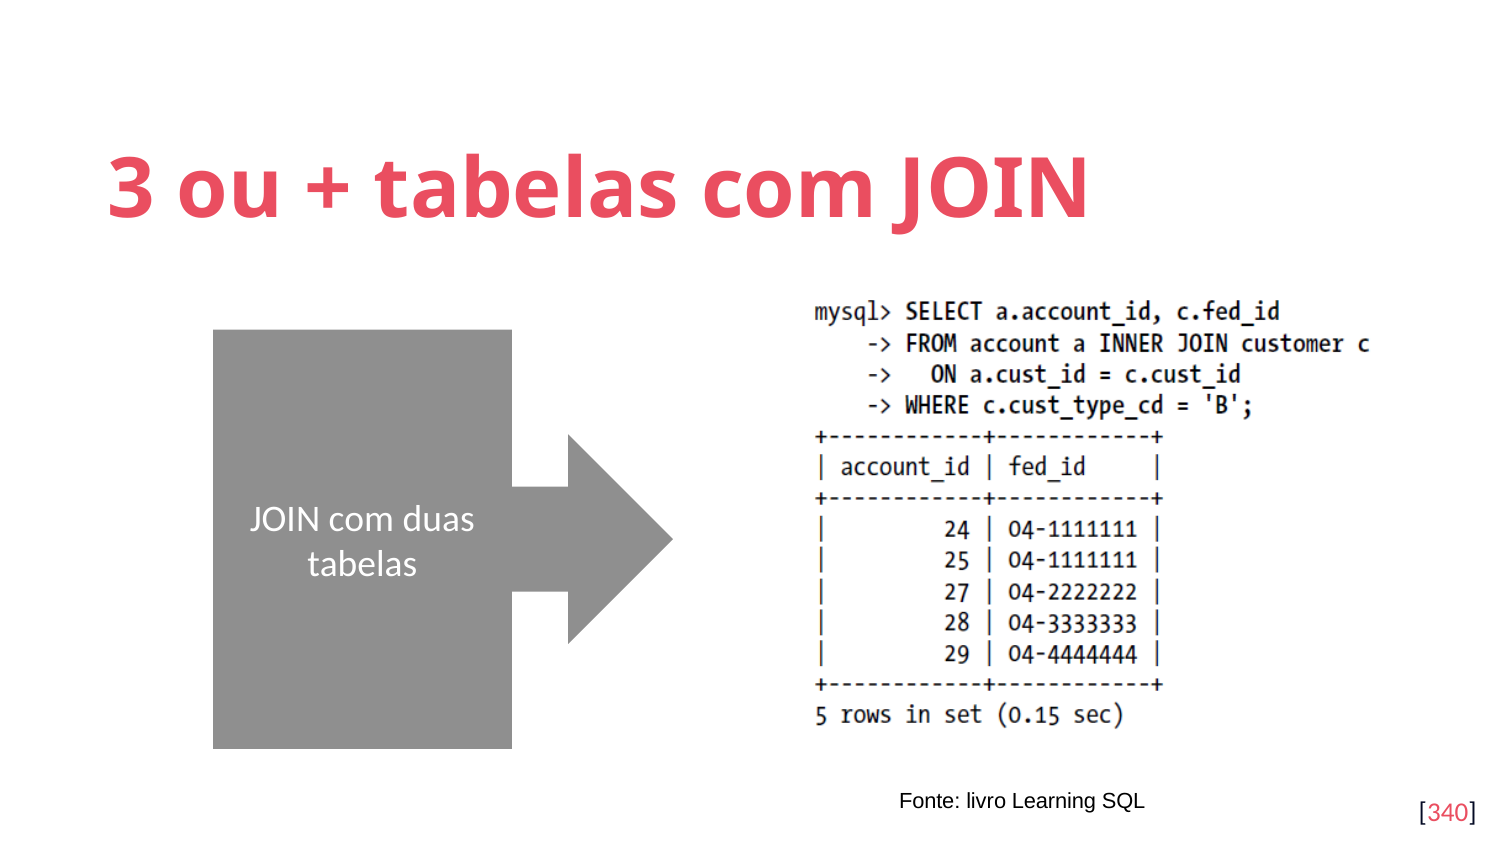

3 ou + tabelas com JOIN
JOIN com duas tabelas
Fonte: livro Learning SQL